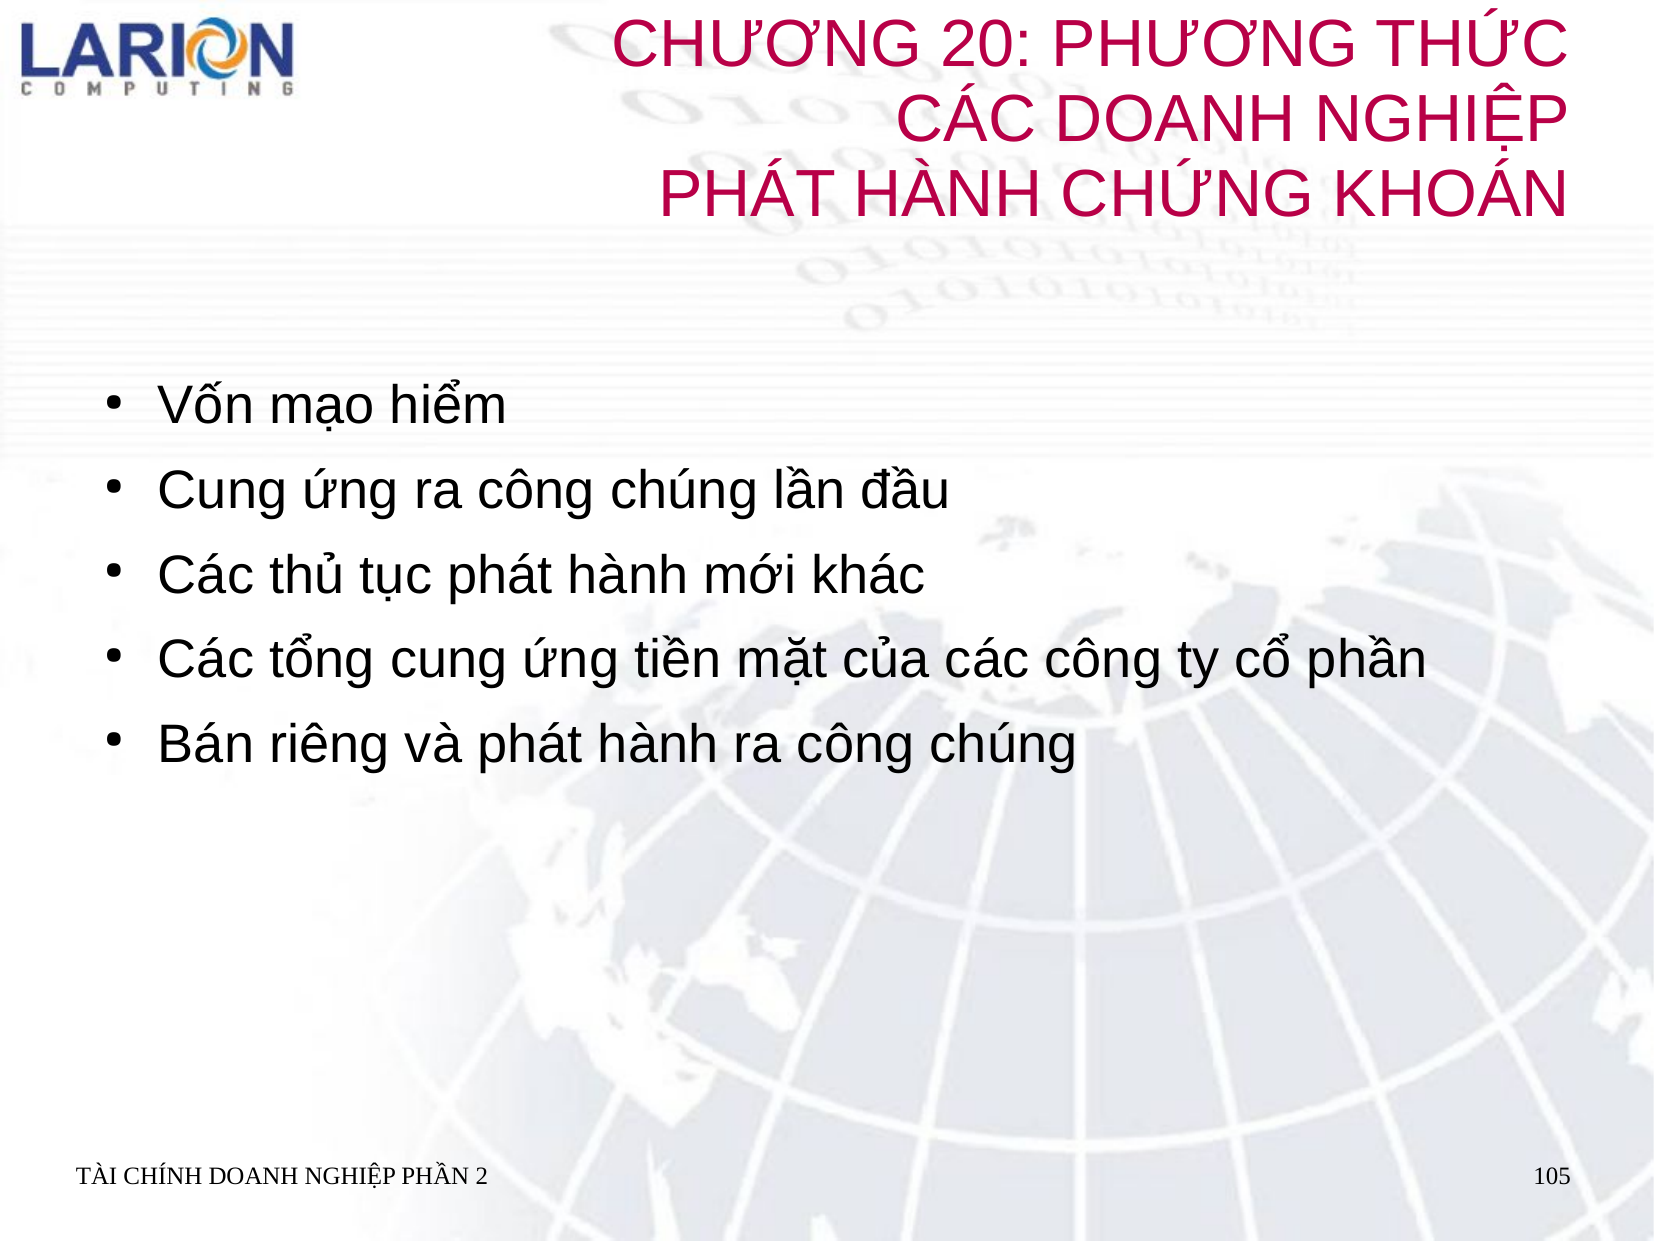

# CHƯƠNG 20: PHƯƠNG THỨC CÁC DOANH NGHIỆP PHÁT HÀNH CHỨNG KHOÁN
Vốn mạo hiểm
Cung ứng ra công chúng lần đầu
Các thủ tục phát hành mới khác
Các tổng cung ứng tiền mặt của các công ty cổ phần
Bán riêng và phát hành ra công chúng
TÀI CHÍNH DOANH NGHIỆP PHẦN 2
105